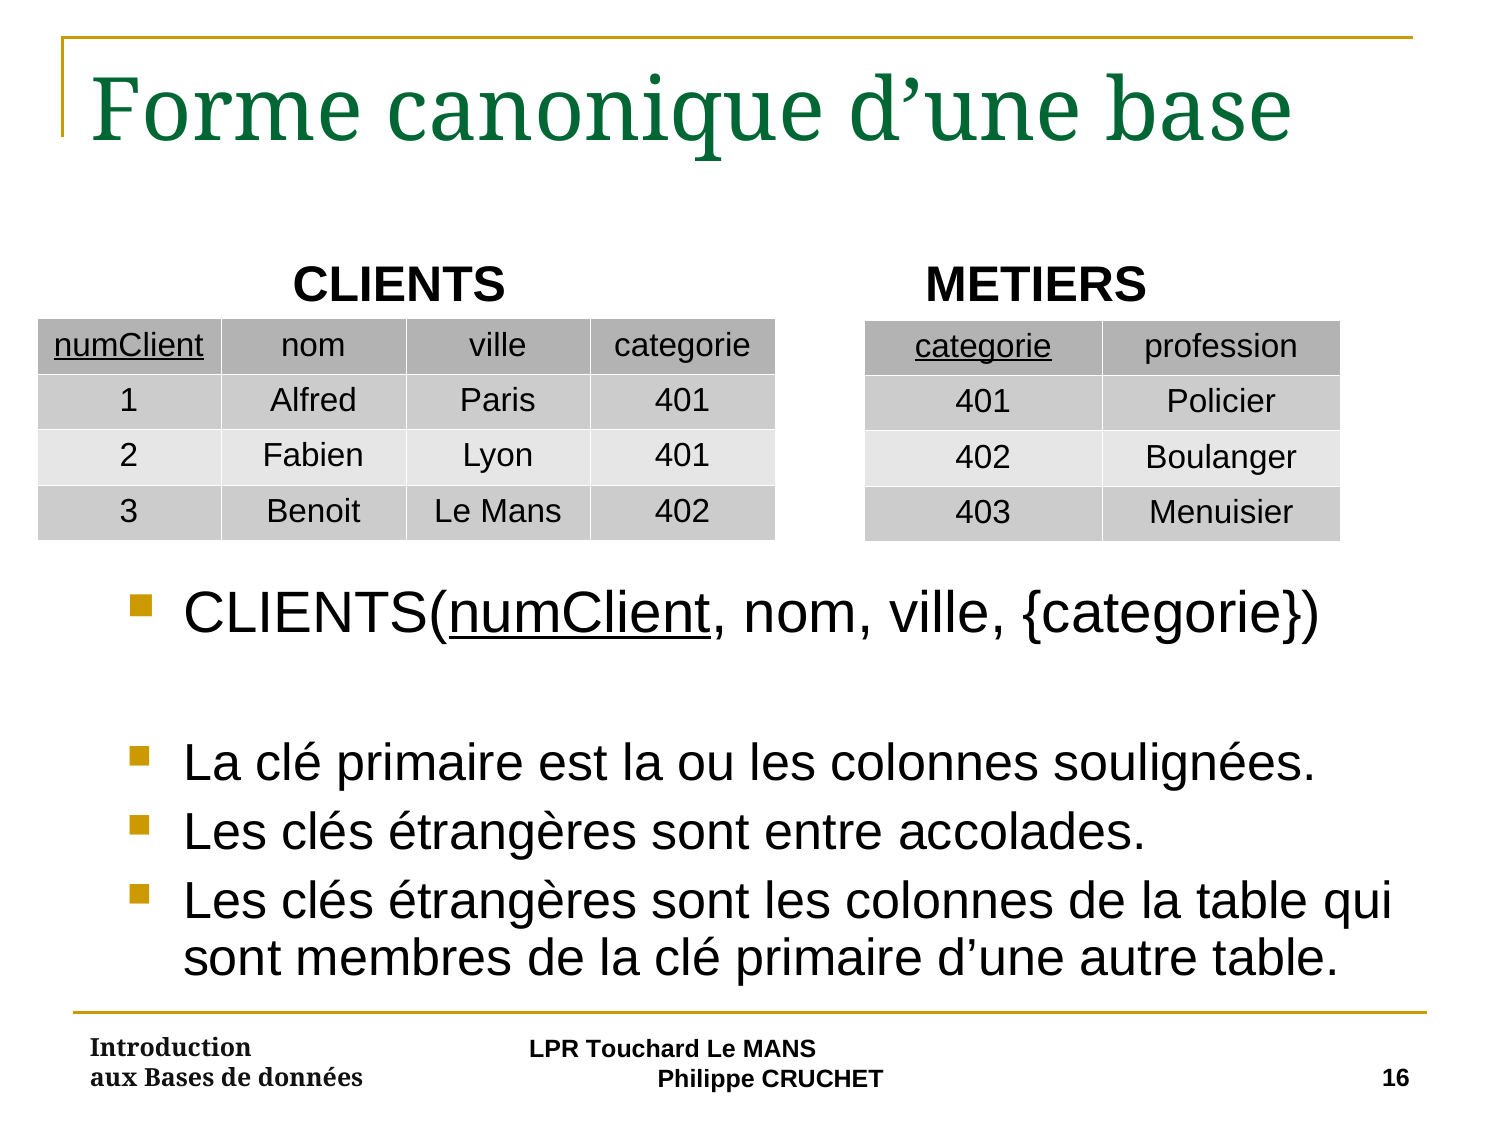

# Forme canonique d’une base
CLIENTS
METIERS
| numClient | nom | ville | categorie |
| --- | --- | --- | --- |
| 1 | Alfred | Paris | 401 |
| 2 | Fabien | Lyon | 401 |
| 3 | Benoit | Le Mans | 402 |
| categorie | profession |
| --- | --- |
| 401 | Policier |
| 402 | Boulanger |
| 403 | Menuisier |
Boulang
CLIENTS(numClient, nom, ville, {categorie})
La clé primaire est la ou les colonnes soulignées.
Les clés étrangères sont entre accolades.
Les clés étrangères sont les colonnes de la table qui sont membres de la clé primaire d’une autre table.
LPR Touchard Le MANS Philippe CRUCHET